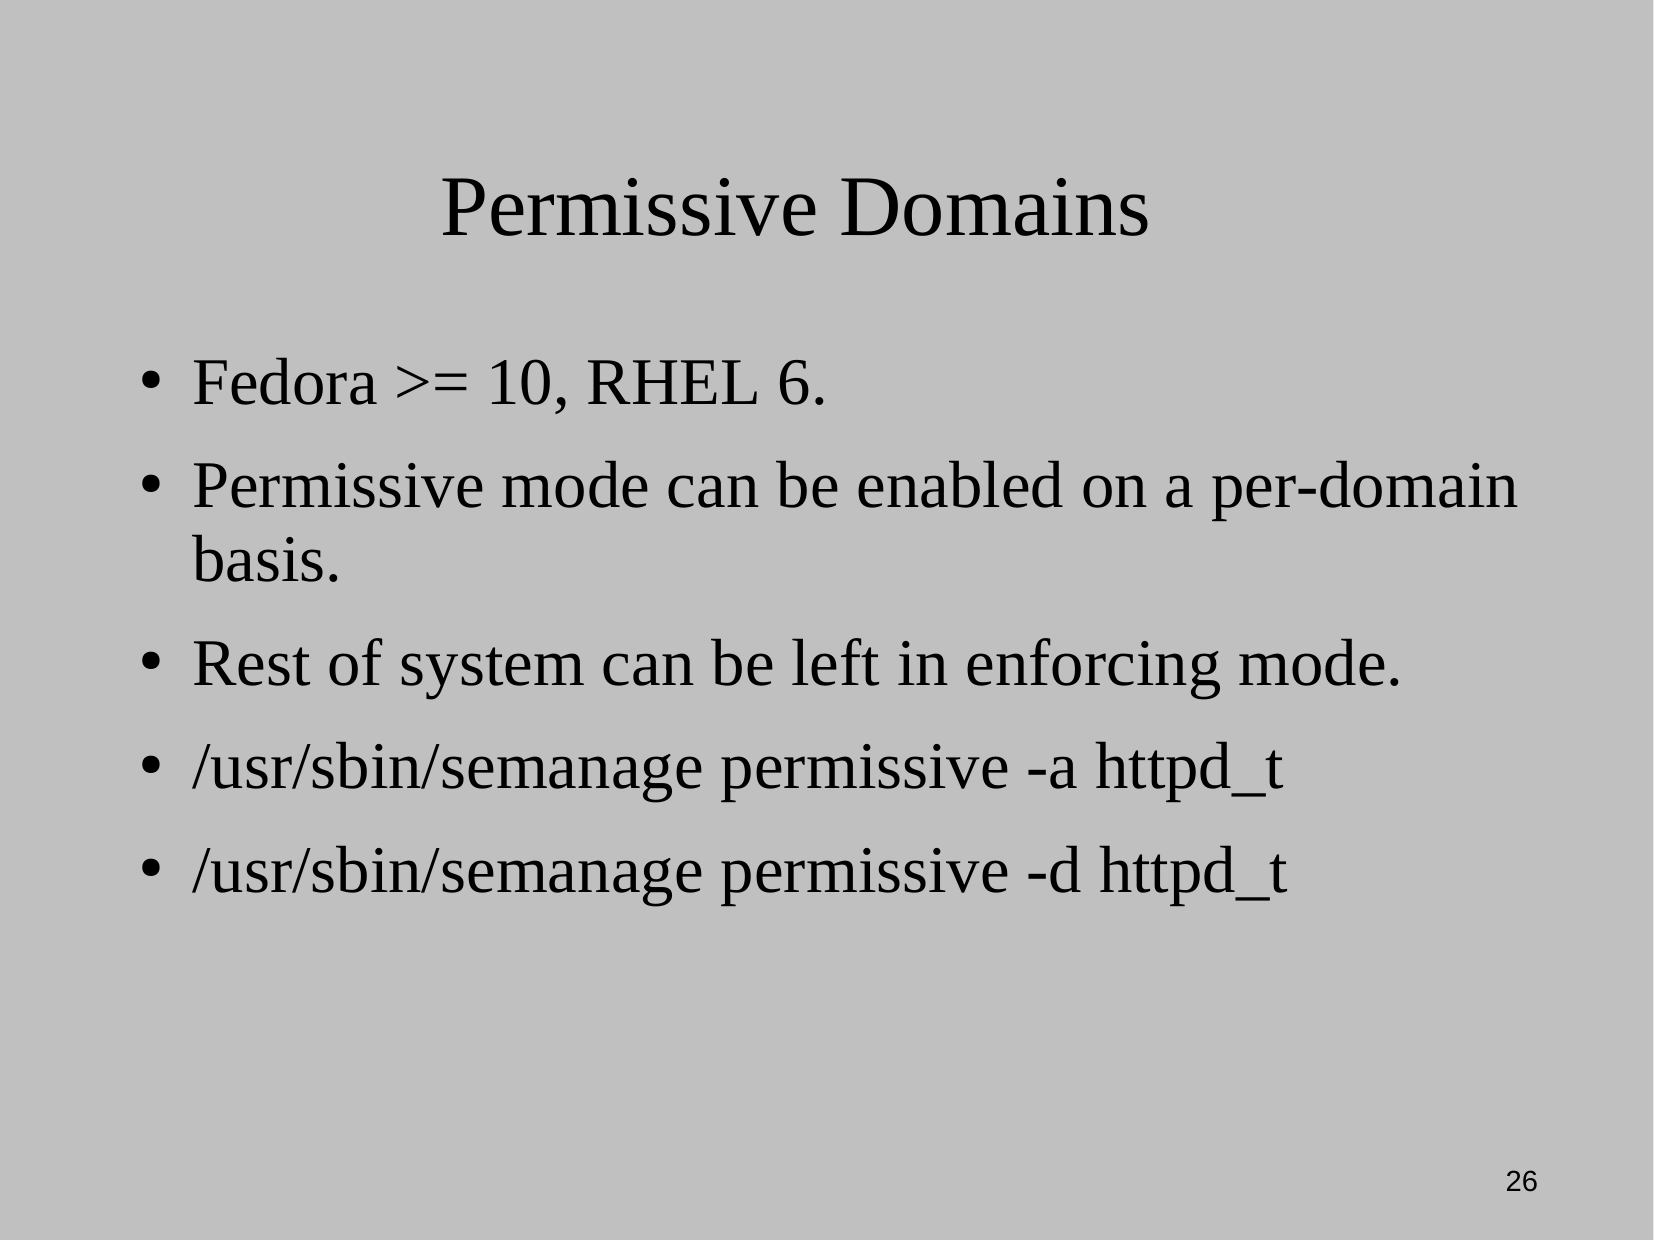

# Permissive Domains
Fedora >= 10, RHEL 6.
Permissive mode can be enabled on a per-domain basis.
Rest of system can be left in enforcing mode.
/usr/sbin/semanage permissive -a httpd_t
/usr/sbin/semanage permissive -d httpd_t